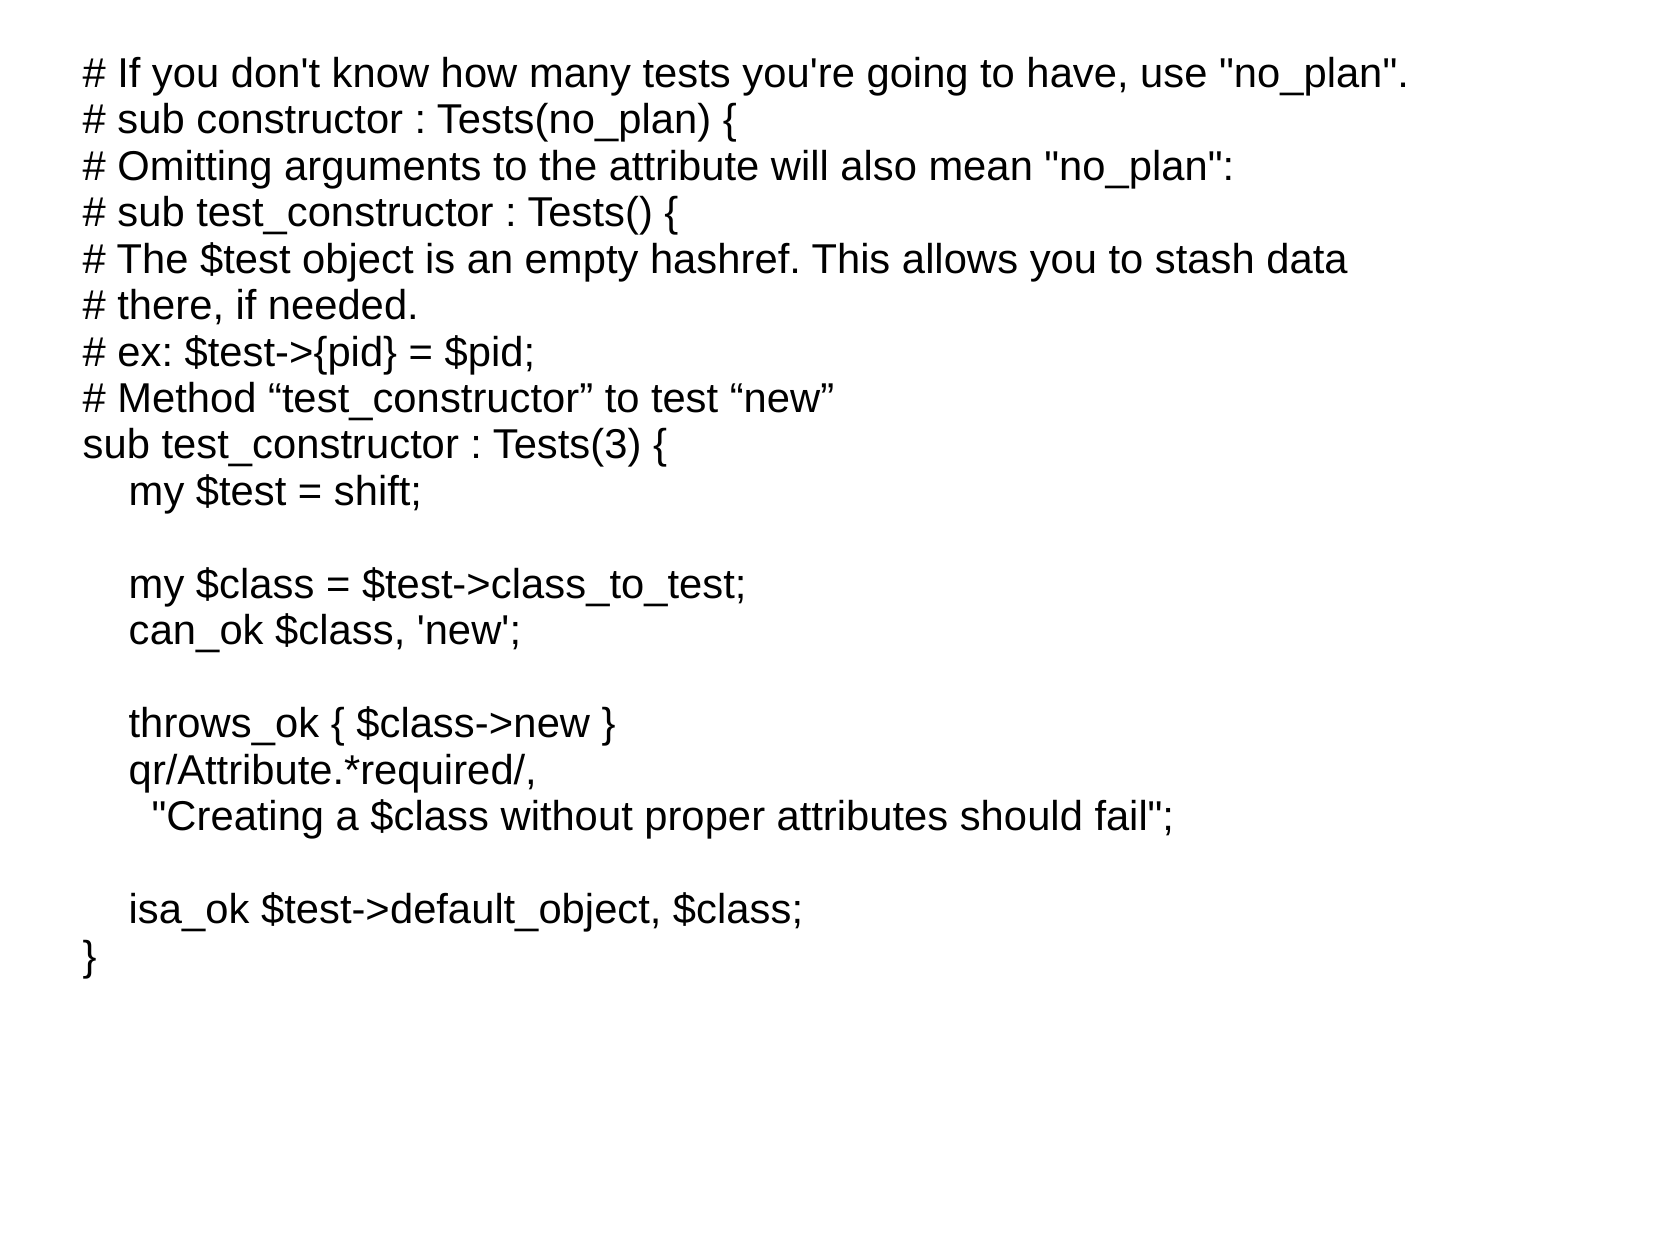

# # If you don't know how many tests you're going to have, use "no_plan".
# sub constructor : Tests(no_plan) {
# Omitting arguments to the attribute will also mean "no_plan":
# sub test_constructor : Tests() {
# The $test object is an empty hashref. This allows you to stash data
# there, if needed.
# ex: $test->{pid} = $pid;
# Method “test_constructor” to test “new”
sub test_constructor : Tests(3) {
 my $test = shift;
 my $class = $test->class_to_test;
 can_ok $class, 'new';
 throws_ok { $class->new }
 qr/Attribute.*required/,
 "Creating a $class without proper attributes should fail";
 isa_ok $test->default_object, $class;
}